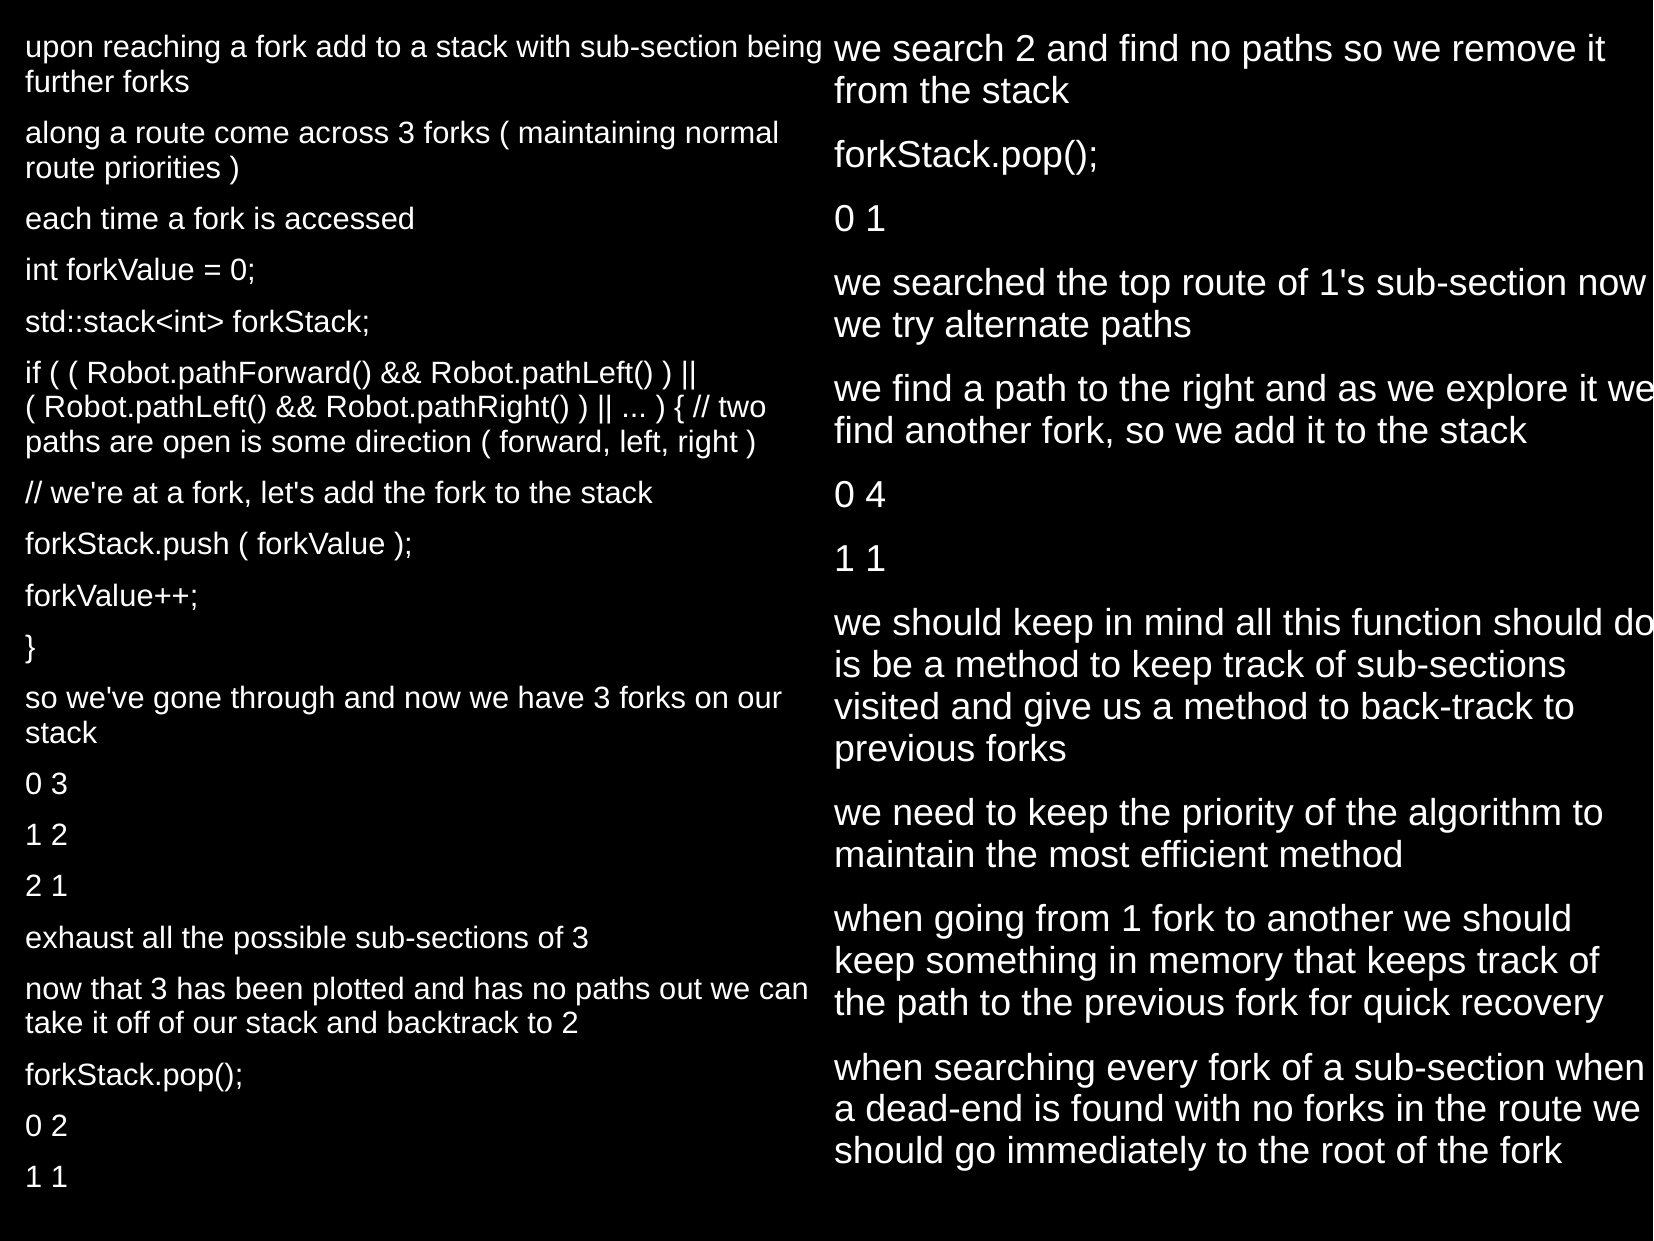

we search 2 and find no paths so we remove it from the stack
forkStack.pop();
0 1
we searched the top route of 1's sub-section now we try alternate paths
we find a path to the right and as we explore it we find another fork, so we add it to the stack
0 4
1 1
we should keep in mind all this function should do is be a method to keep track of sub-sections visited and give us a method to back-track to previous forks
we need to keep the priority of the algorithm to maintain the most efficient method
when going from 1 fork to another we should keep something in memory that keeps track of the path to the previous fork for quick recovery
when searching every fork of a sub-section when a dead-end is found with no forks in the route we should go immediately to the root of the fork
# upon reaching a fork add to a stack with sub-section being further forks
along a route come across 3 forks ( maintaining normal route priorities )
each time a fork is accessed
int forkValue = 0;
std::stack<int> forkStack;
if ( ( Robot.pathForward() && Robot.pathLeft() ) || ( Robot.pathLeft() && Robot.pathRight() ) || ... ) { // two paths are open is some direction ( forward, left, right )
// we're at a fork, let's add the fork to the stack
forkStack.push ( forkValue );
forkValue++;
}
so we've gone through and now we have 3 forks on our stack
0 3
1 2
2 1
exhaust all the possible sub-sections of 3
now that 3 has been plotted and has no paths out we can take it off of our stack and backtrack to 2
forkStack.pop();
0 2
1 1